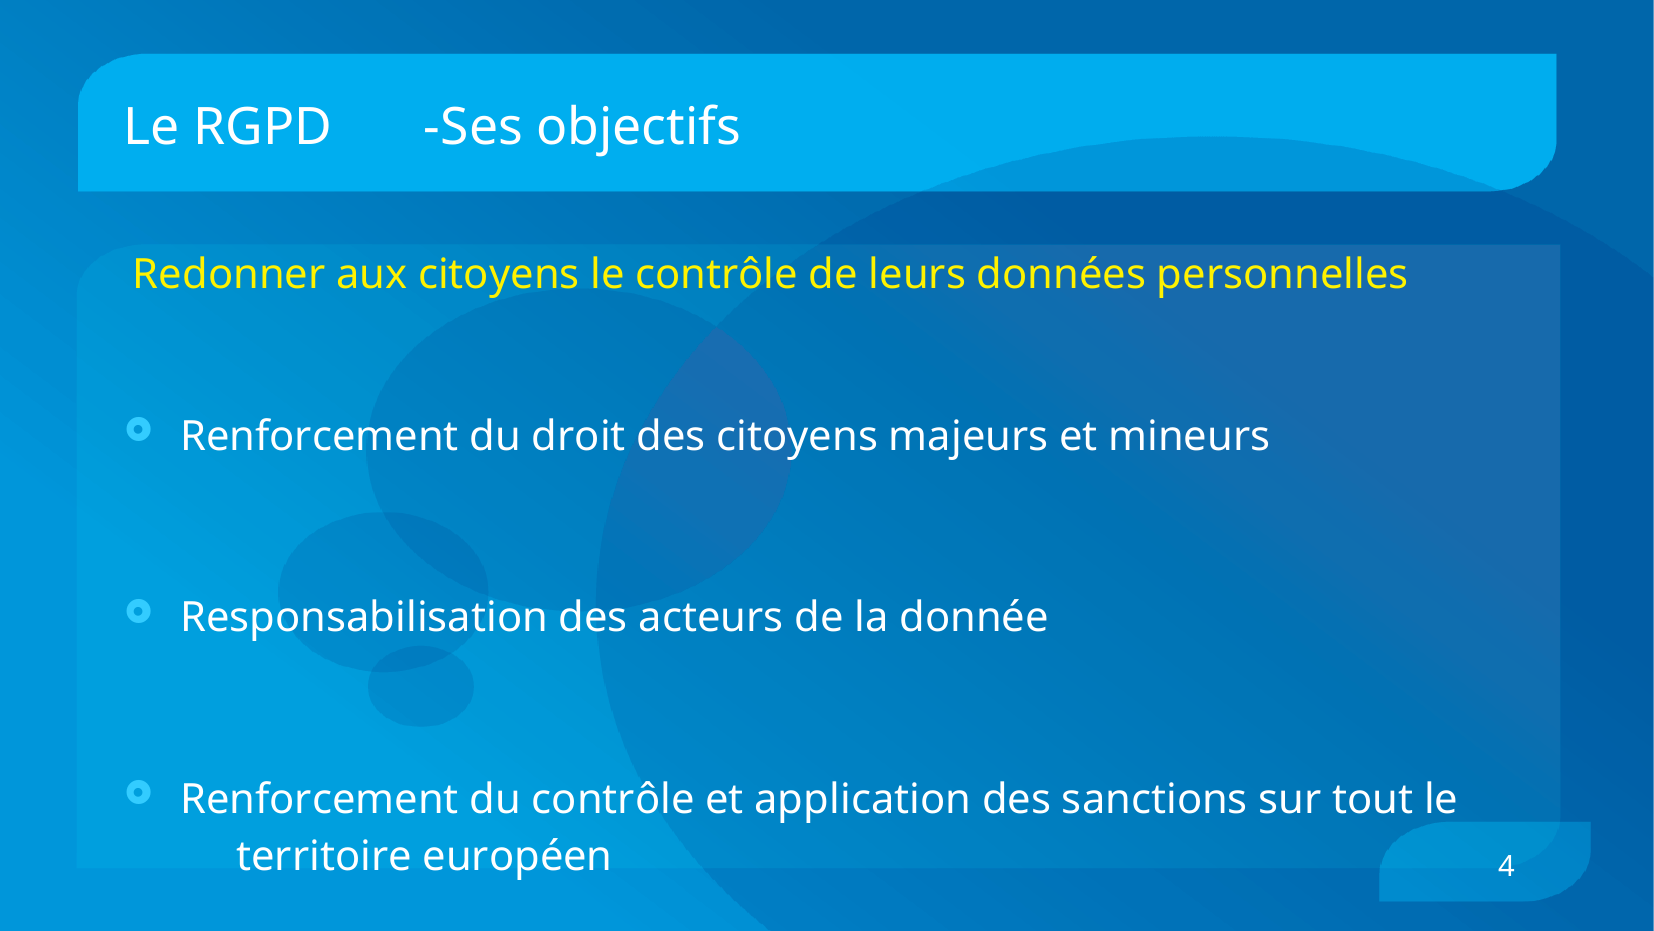

# Le RGPD	-Ses objectifs
Redonner aux citoyens le contrôle de leurs données personnelles
Renforcement du droit des citoyens majeurs et mineurs
Responsabilisation des acteurs de la donnée
Renforcement du contrôle et application des sanctions sur tout le territoire européen
4